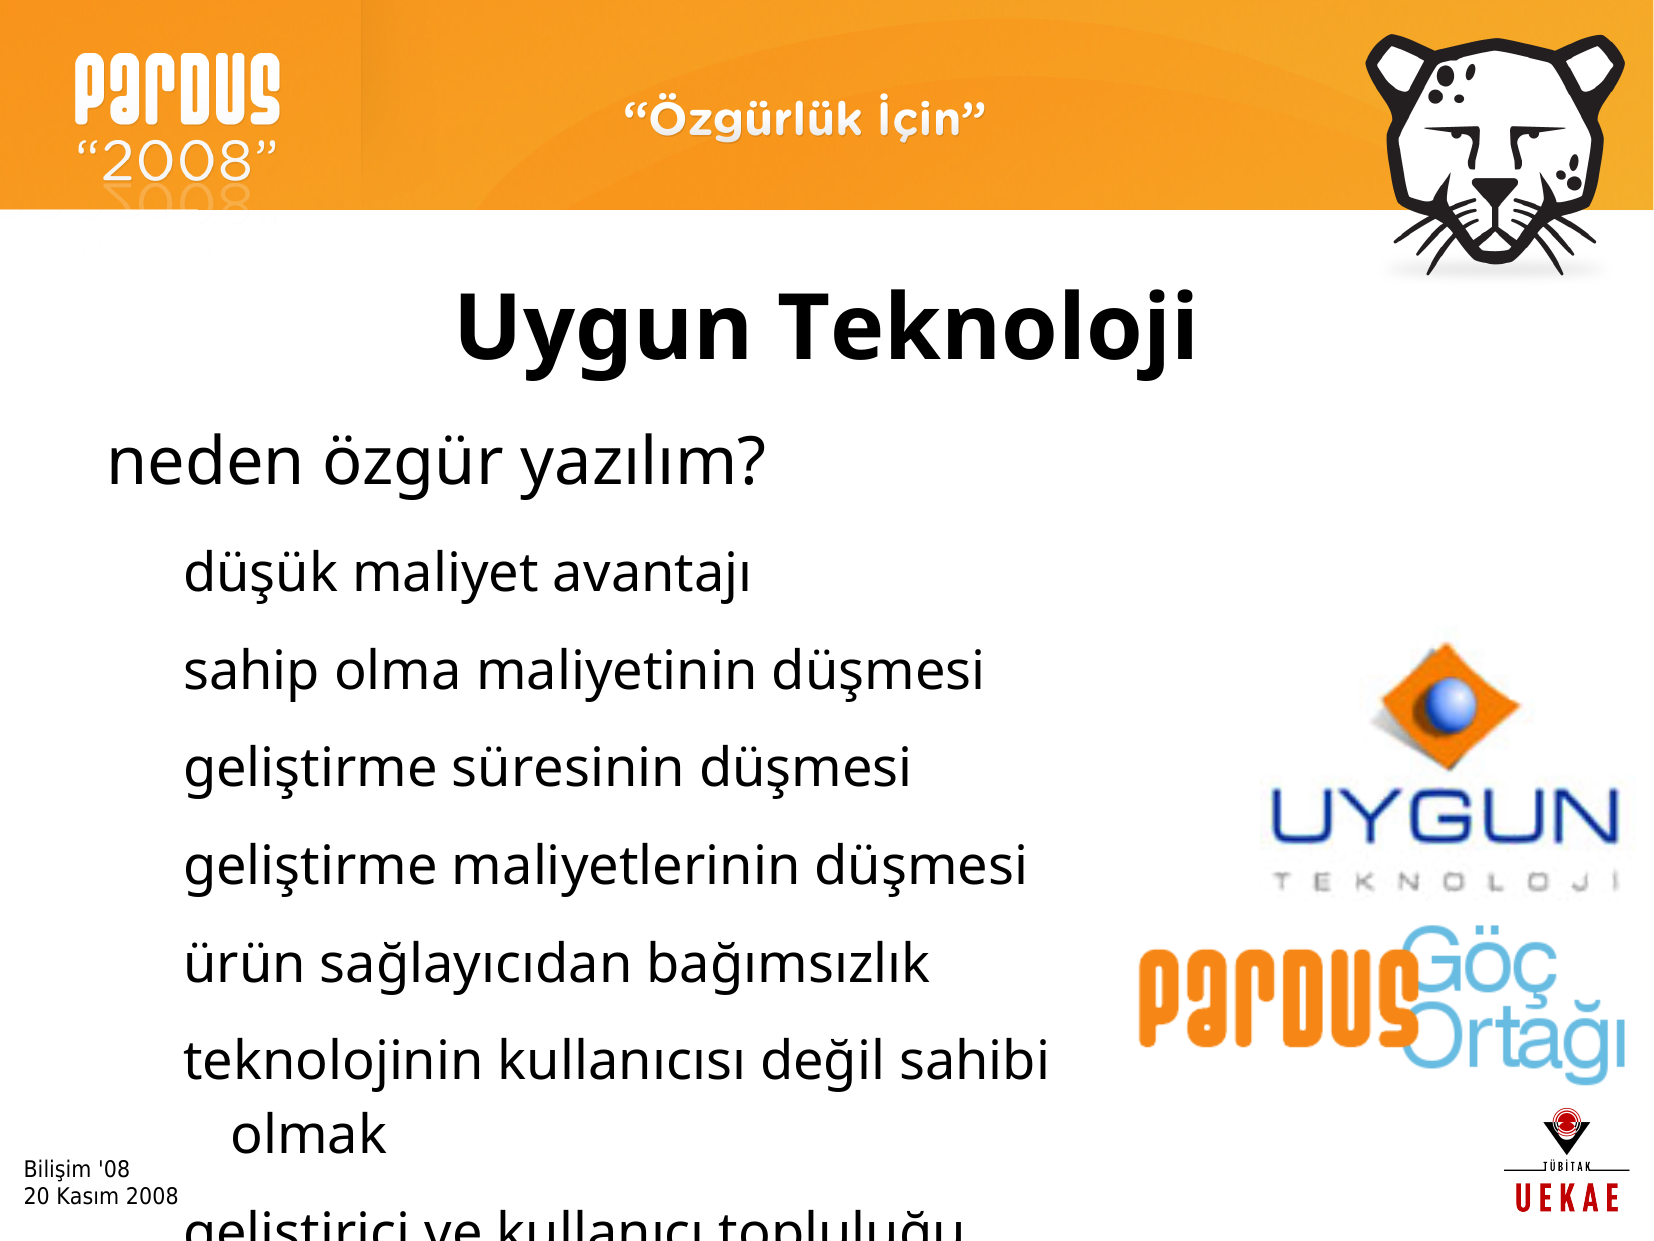

# Uygun Teknoloji
neden özgür yazılım?
düşük maliyet avantajı
sahip olma maliyetinin düşmesi
geliştirme süresinin düşmesi
geliştirme maliyetlerinin düşmesi
ürün sağlayıcıdan bağımsızlık
teknolojinin kullanıcısı değil sahibi olmak
geliştirici ve kullanıcı topluluğu